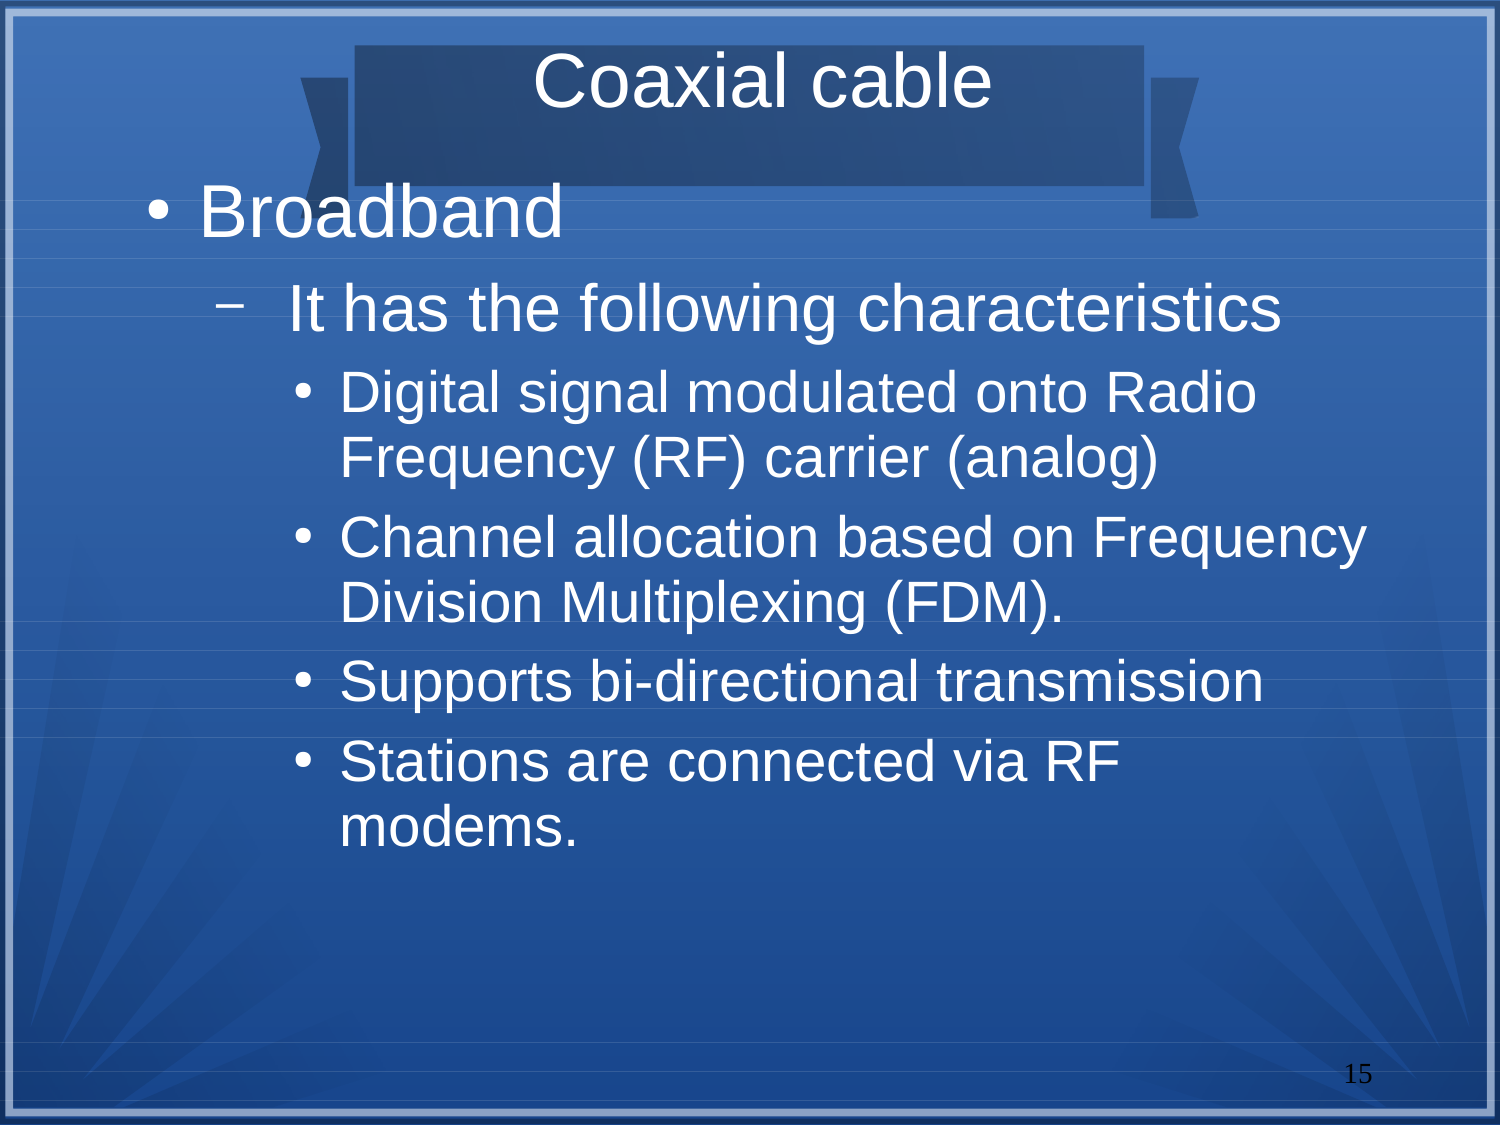

# Coaxial cable
Broadband
 It has the following characteristics
Digital signal modulated onto Radio Frequency (RF) carrier (analog)
Channel allocation based on Frequency Division Multiplexing (FDM).
Supports bi-directional transmission
Stations are connected via RF modems.